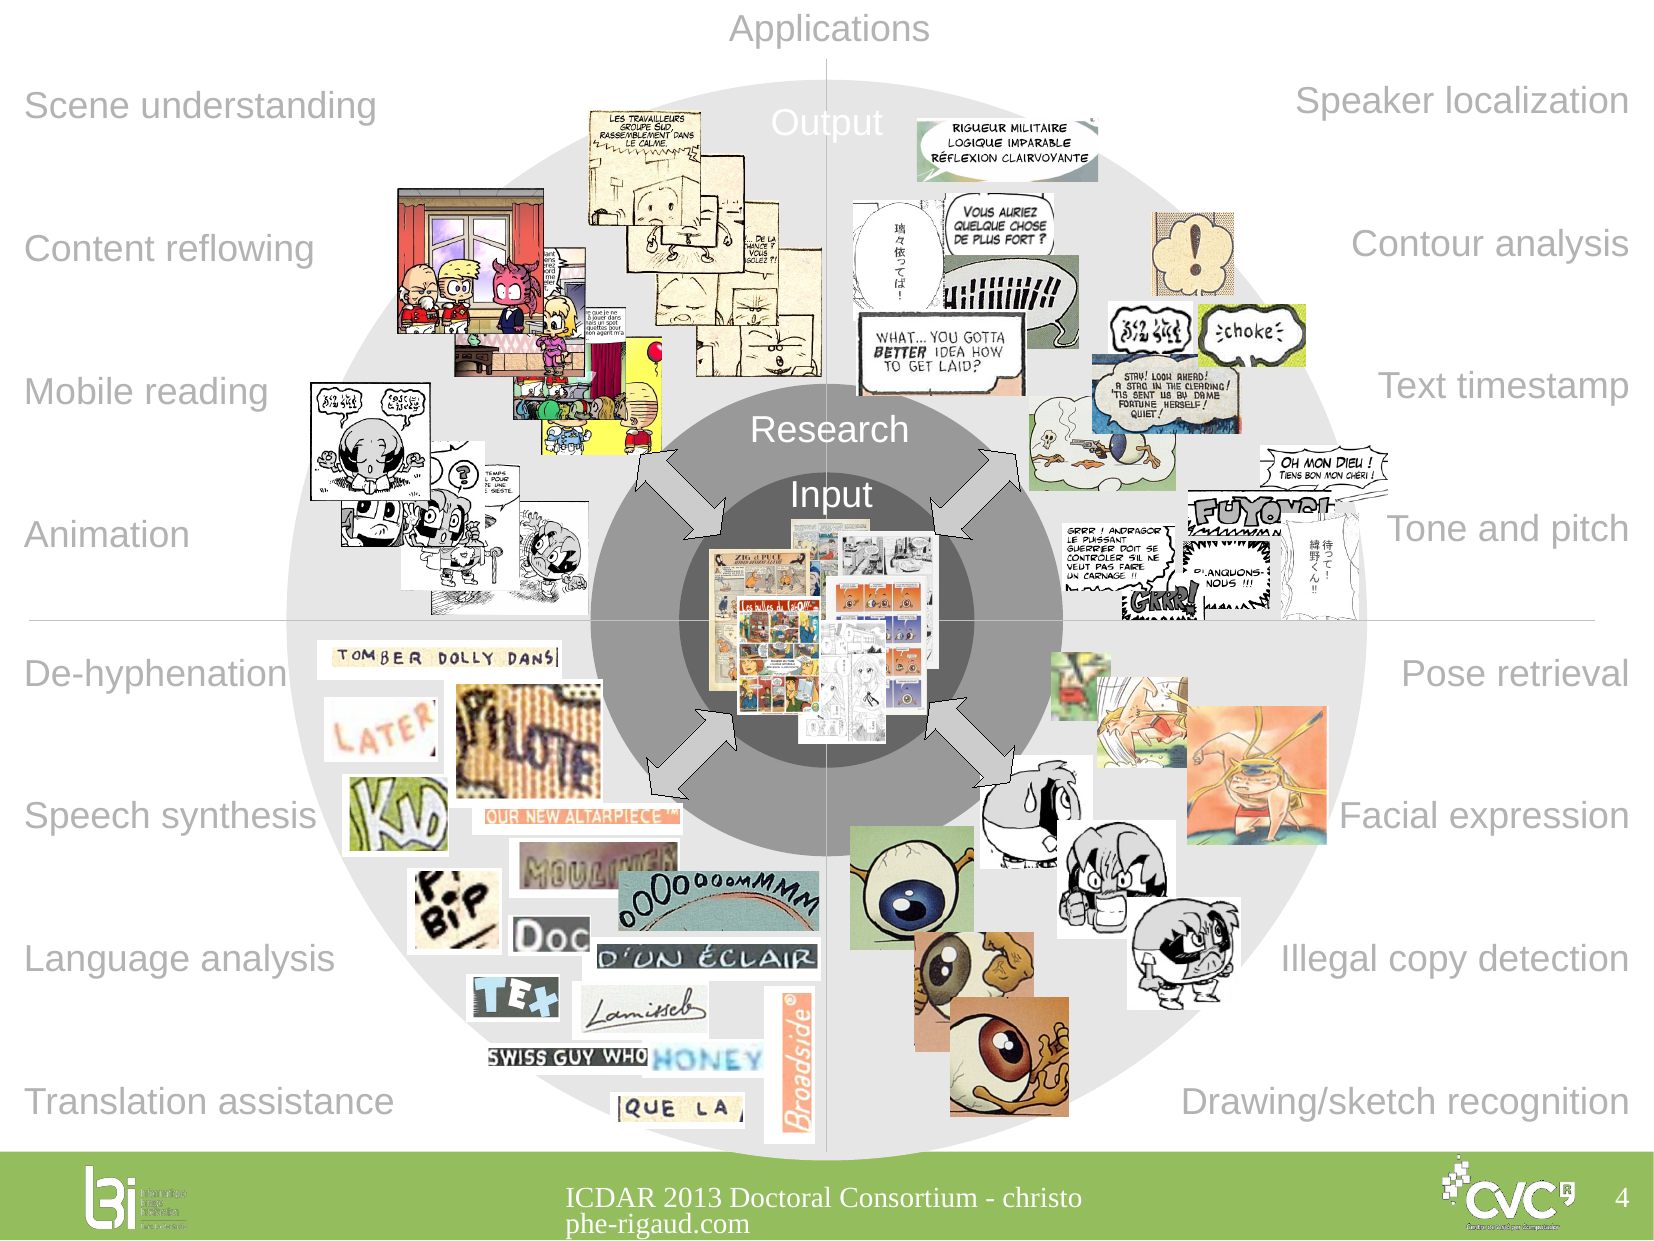

Applications
# Speaker localization
Contour analysis
Text timestamp
Tone and pitch
Scene understanding
Content reflowing
Mobile reading
Animation
Output
Research
Input
De-hyphenation
Speech synthesis
Language analysis
Translation assistance
Pose retrieval
Facial expression
Illegal copy detection
Drawing/sketch recognition
ICDAR 2013 Doctoral Consortium - christophe-rigaud.com
4